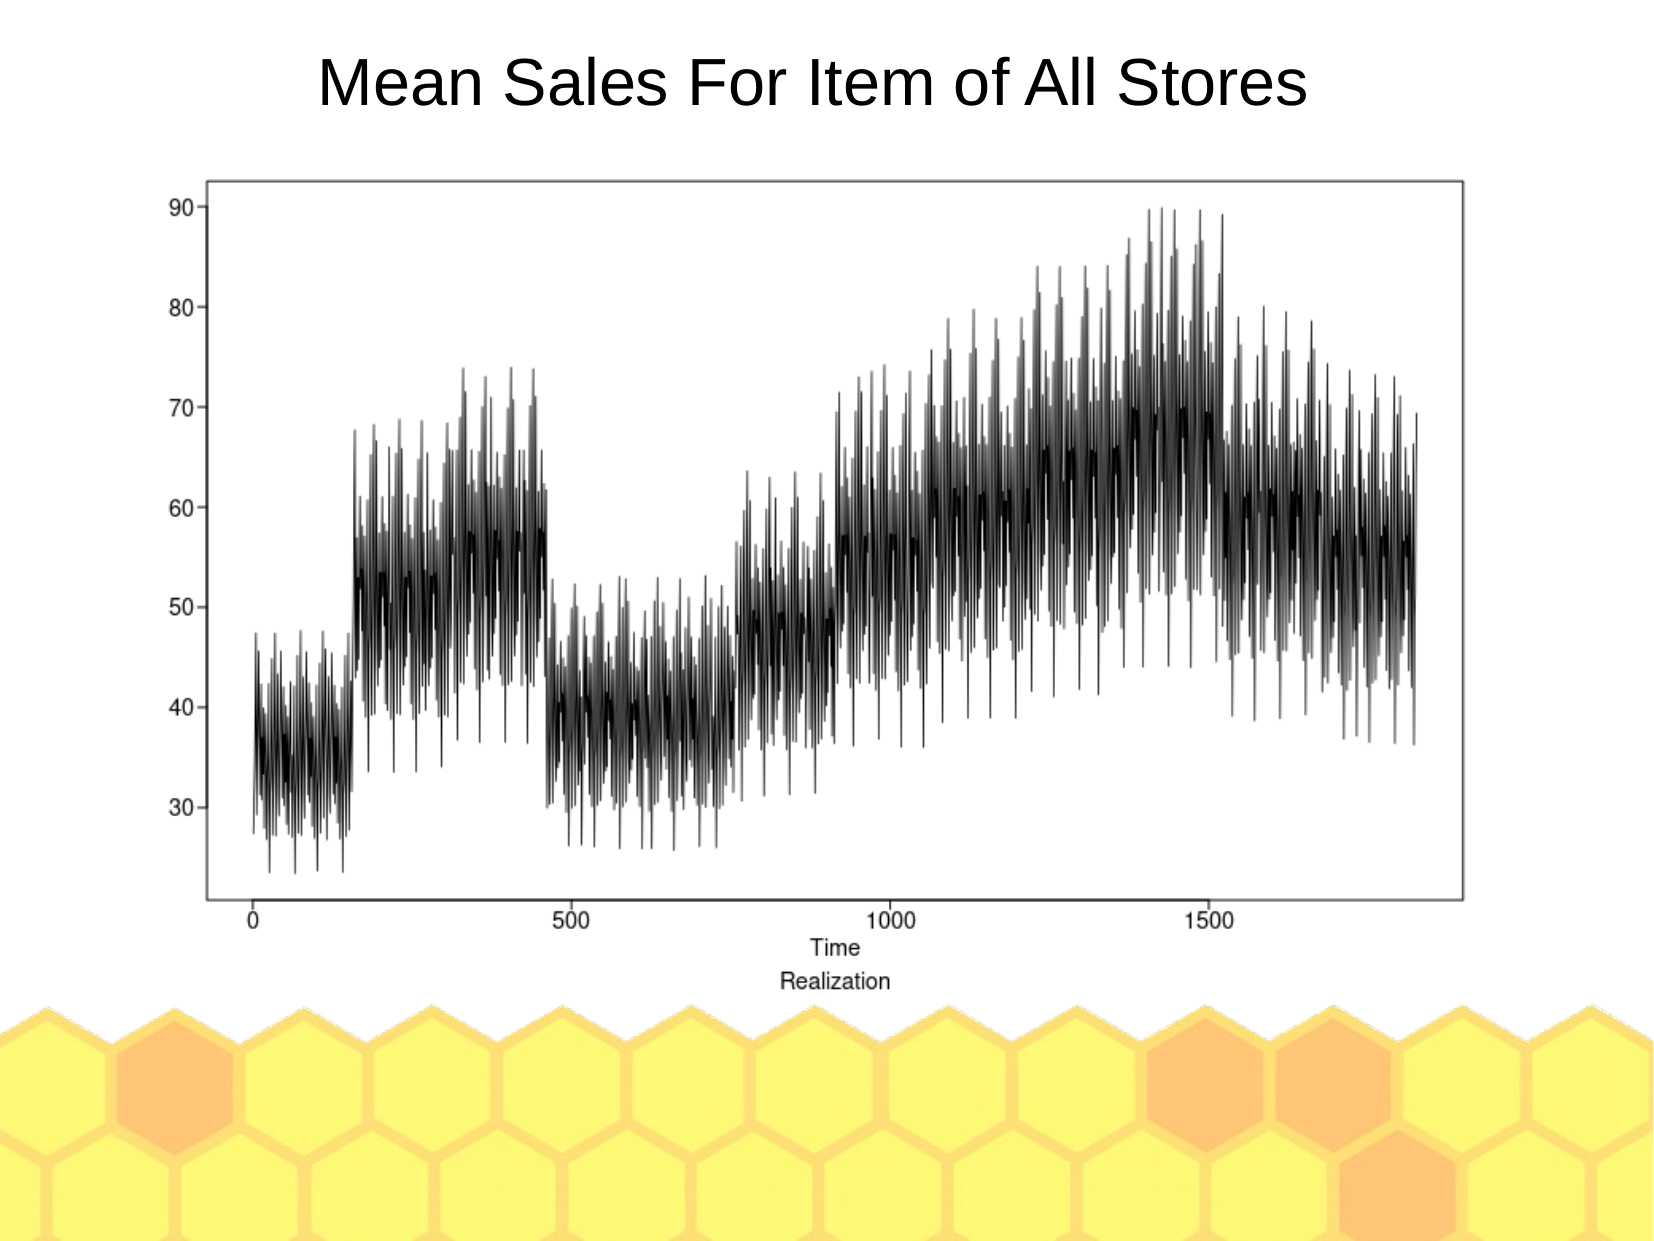

# Mean Sales For Item of All Stores